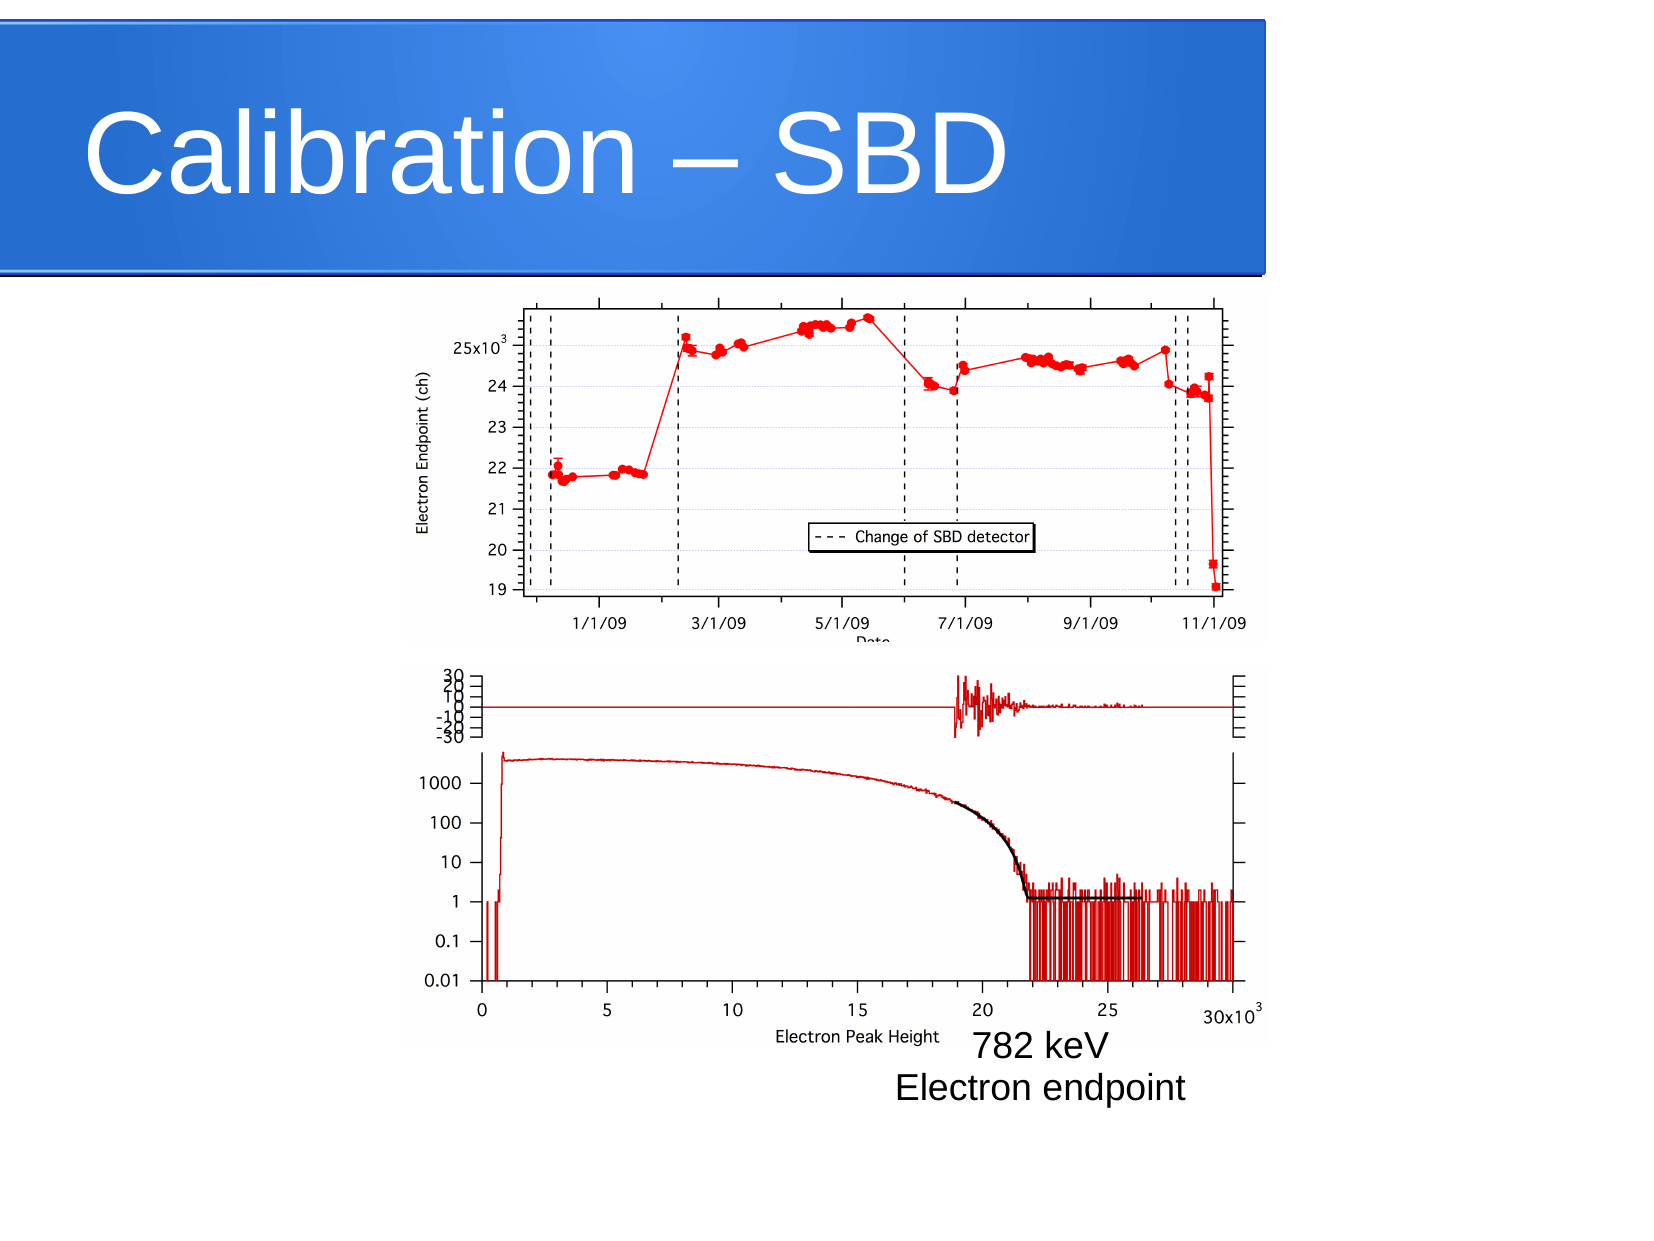

# Calibration – SBD
782 keV
Electron endpoint